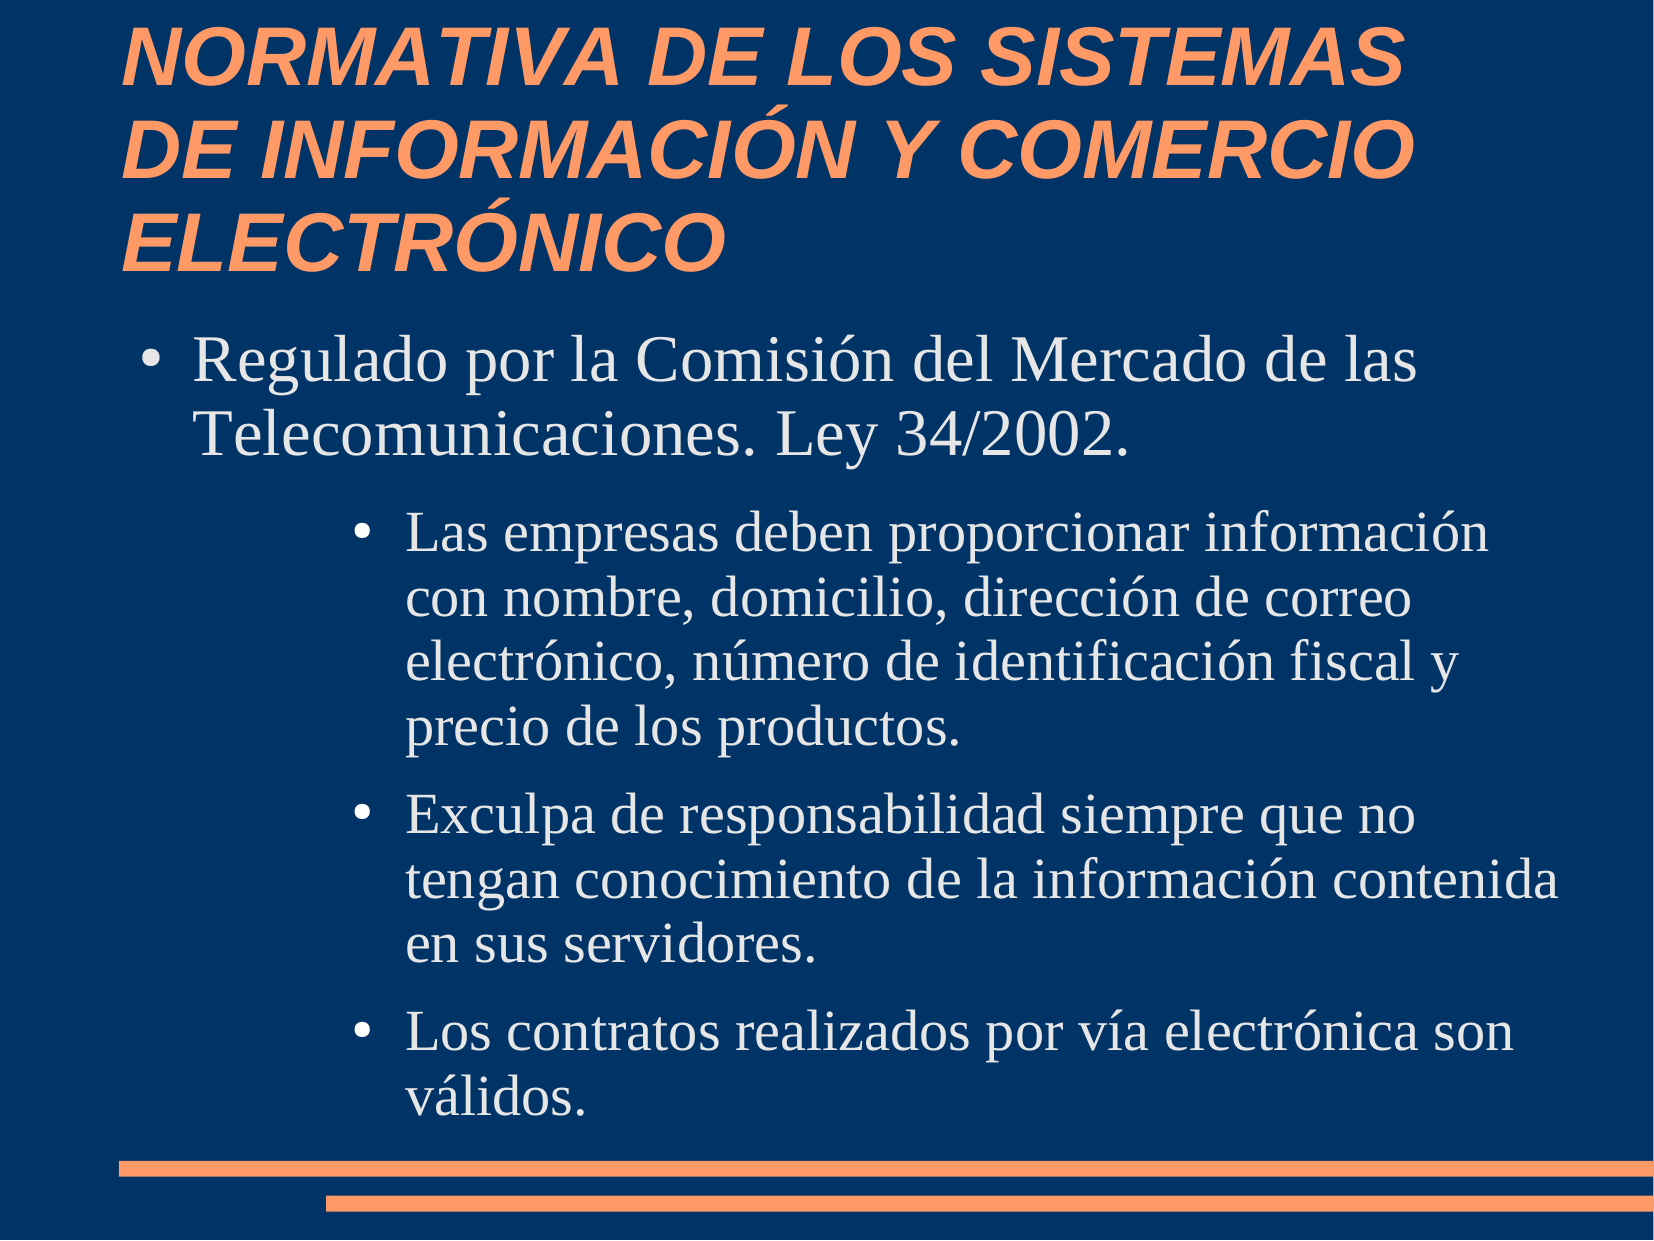

# NORMATIVA DE LOS SISTEMAS DE INFORMACIÓN Y COMERCIO ELECTRÓNICO
Regulado por la Comisión del Mercado de las Telecomunicaciones. Ley 34/2002.
Las empresas deben proporcionar información con nombre, domicilio, dirección de correo electrónico, número de identificación fiscal y precio de los productos.
Exculpa de responsabilidad siempre que no tengan conocimiento de la información contenida en sus servidores.
Los contratos realizados por vía electrónica son válidos.